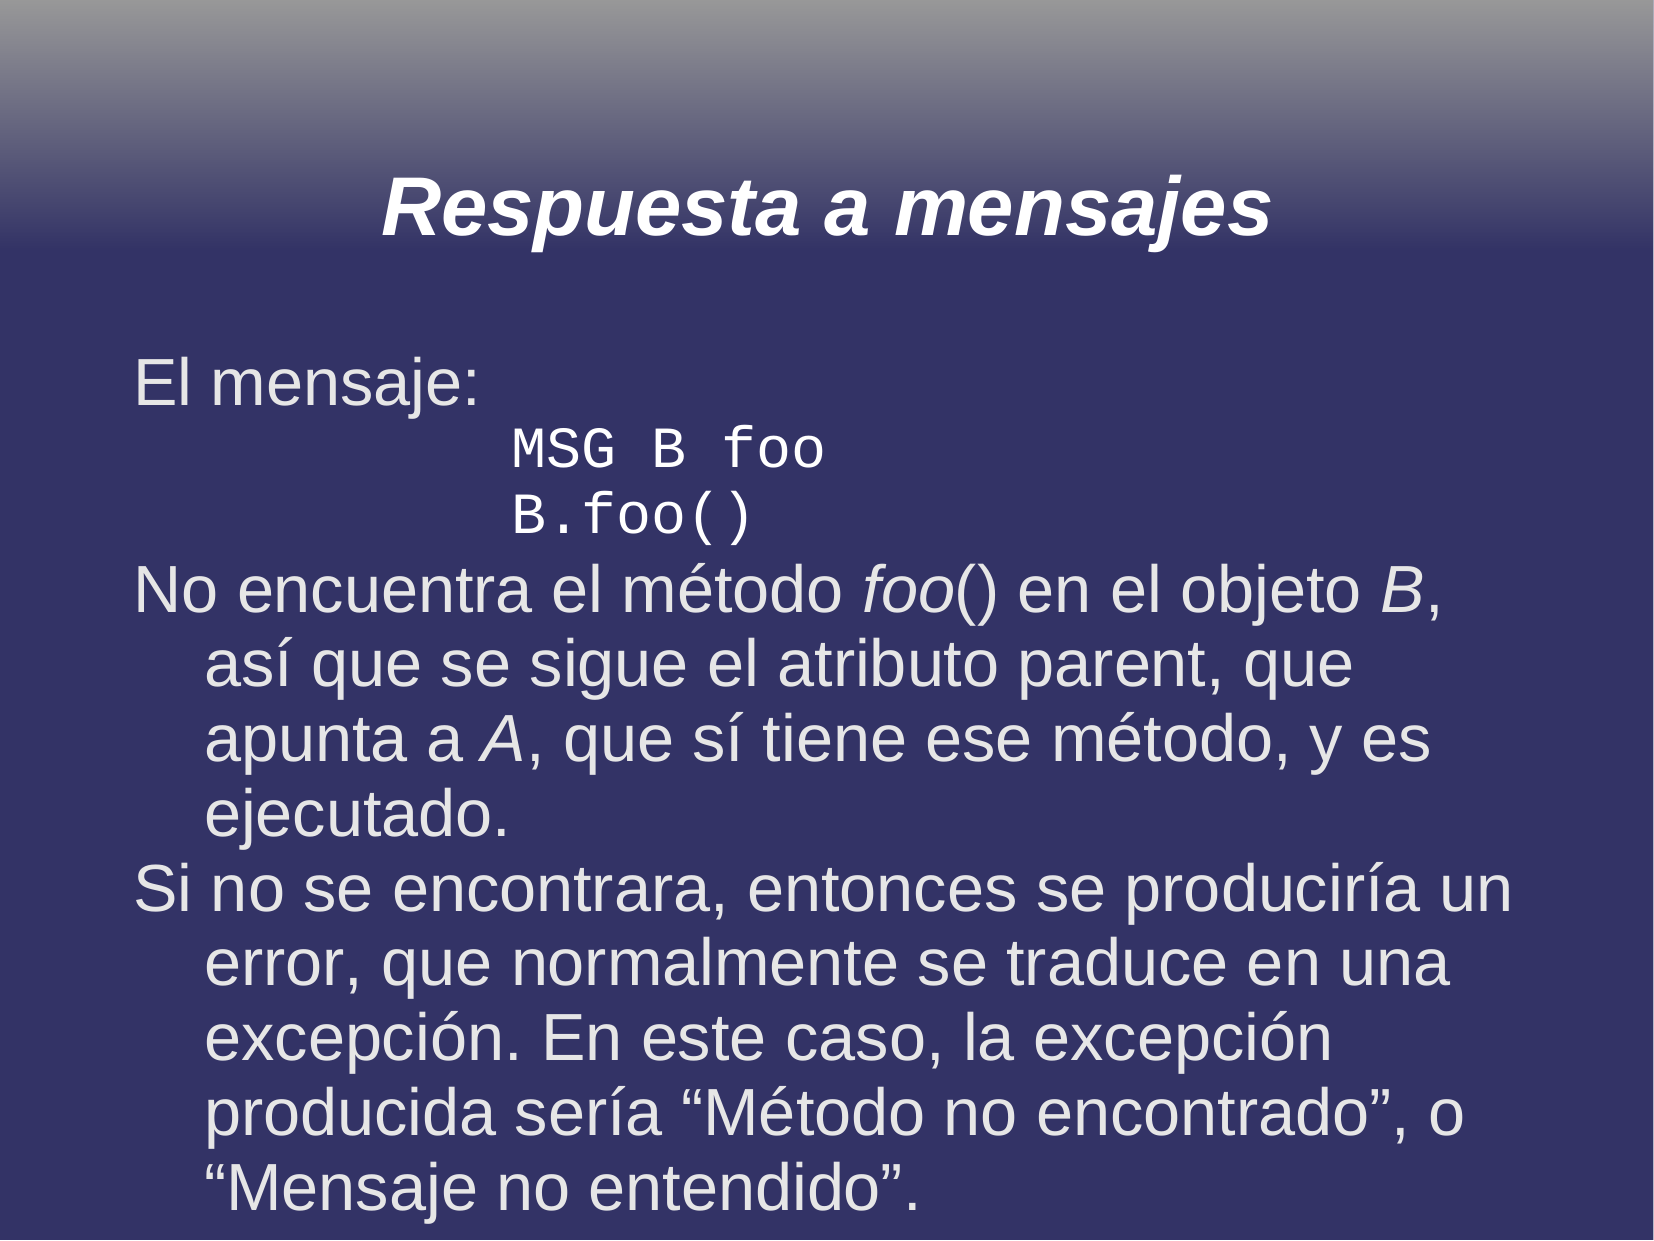

# Respuesta a mensajes
El mensaje:
MSG B foo
B.foo()
No encuentra el método foo() en el objeto B, así que se sigue el atributo parent, que apunta a A, que sí tiene ese método, y es ejecutado.
Si no se encontrara, entonces se produciría un error, que normalmente se traduce en una excepción. En este caso, la excepción producida sería “Método no encontrado”, o “Mensaje no entendido”.